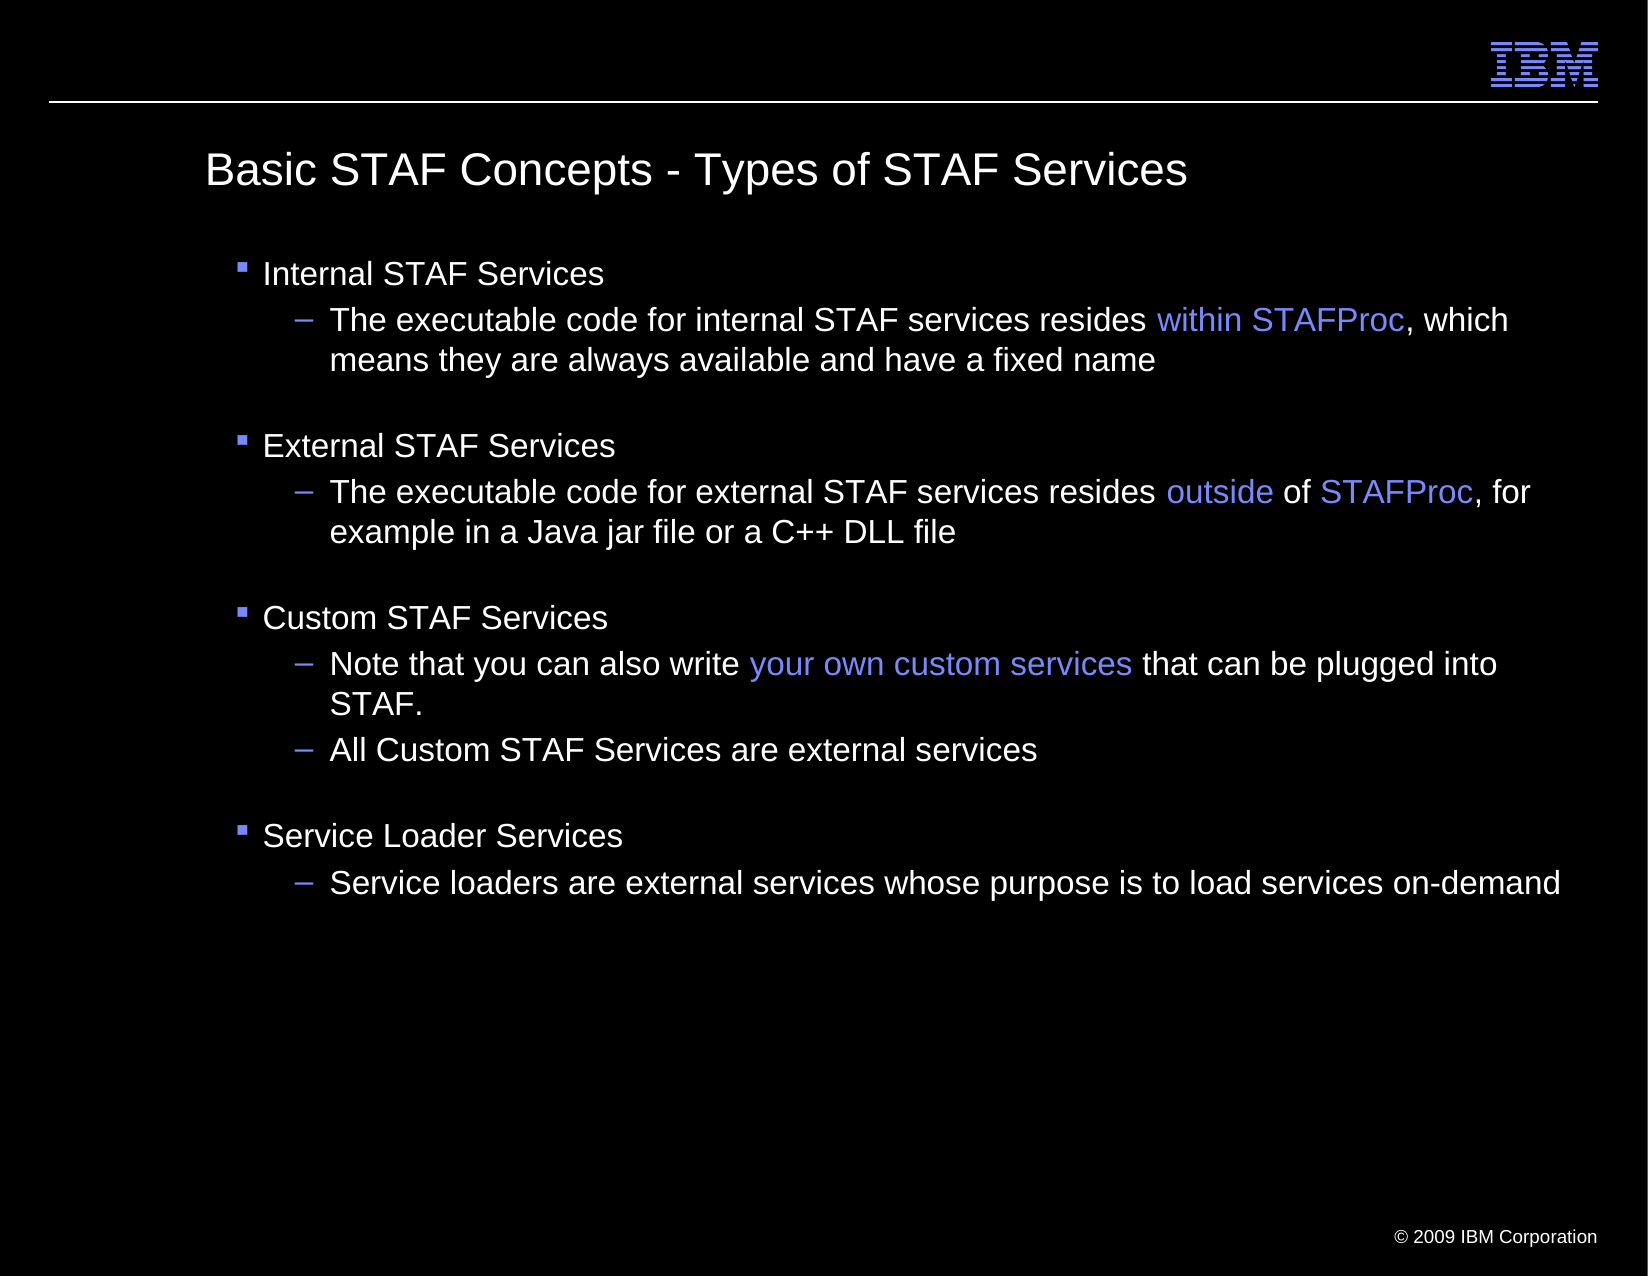

# Basic STAF Concepts - Types of STAF Services
Internal STAF Services
The executable code for internal STAF services resides within STAFProc, which means they are always available and have a fixed name
External STAF Services
The executable code for external STAF services resides outside of STAFProc, for example in a Java jar file or a C++ DLL file
Custom STAF Services
Note that you can also write your own custom services that can be plugged into STAF.
All Custom STAF Services are external services
Service Loader Services
Service loaders are external services whose purpose is to load services on-demand